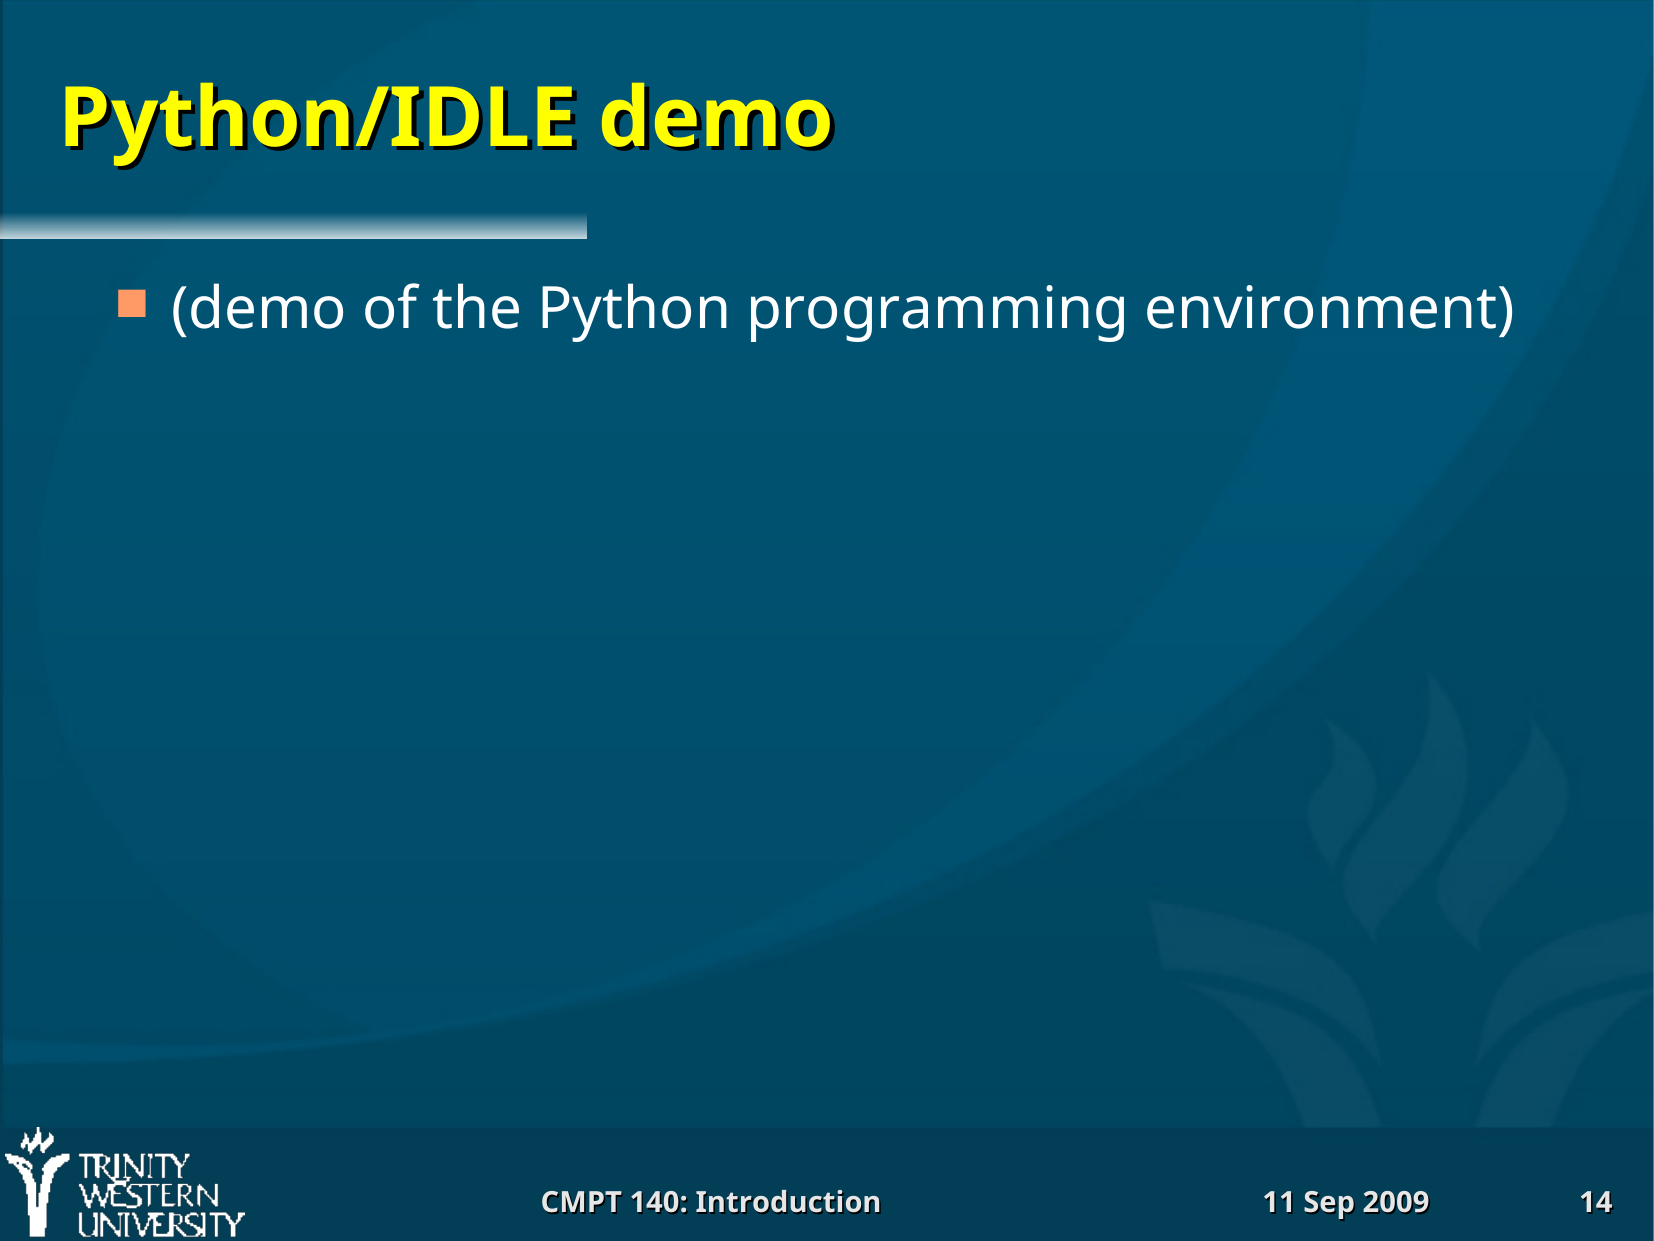

# Python/IDLE demo
(demo of the Python programming environment)
CMPT 140: Introduction
11 Sep 2009
14